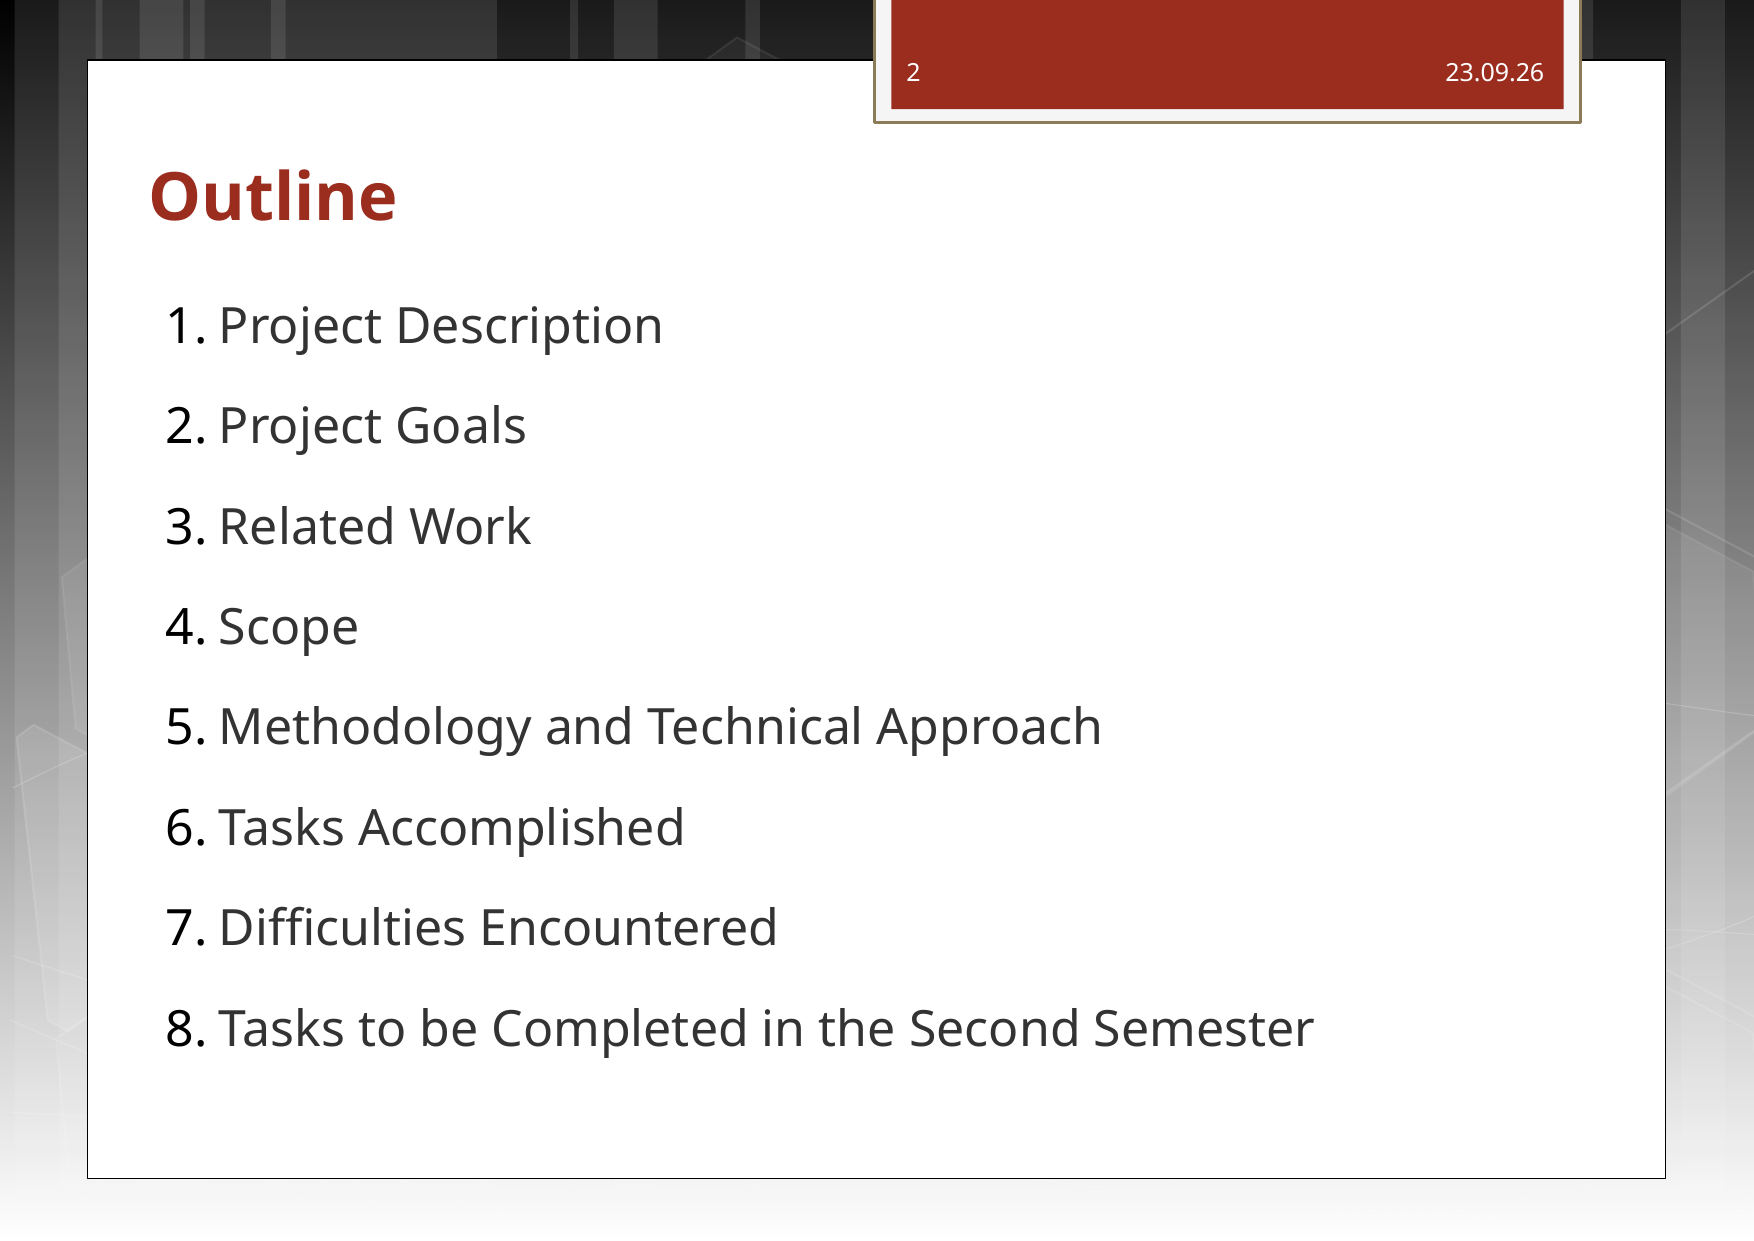

2
# Outline
Project Description
Project Goals
Related Work
Scope
Methodology and Technical Approach
Tasks Accomplished
Difficulties Encountered
Tasks to be Completed in the Second Semester